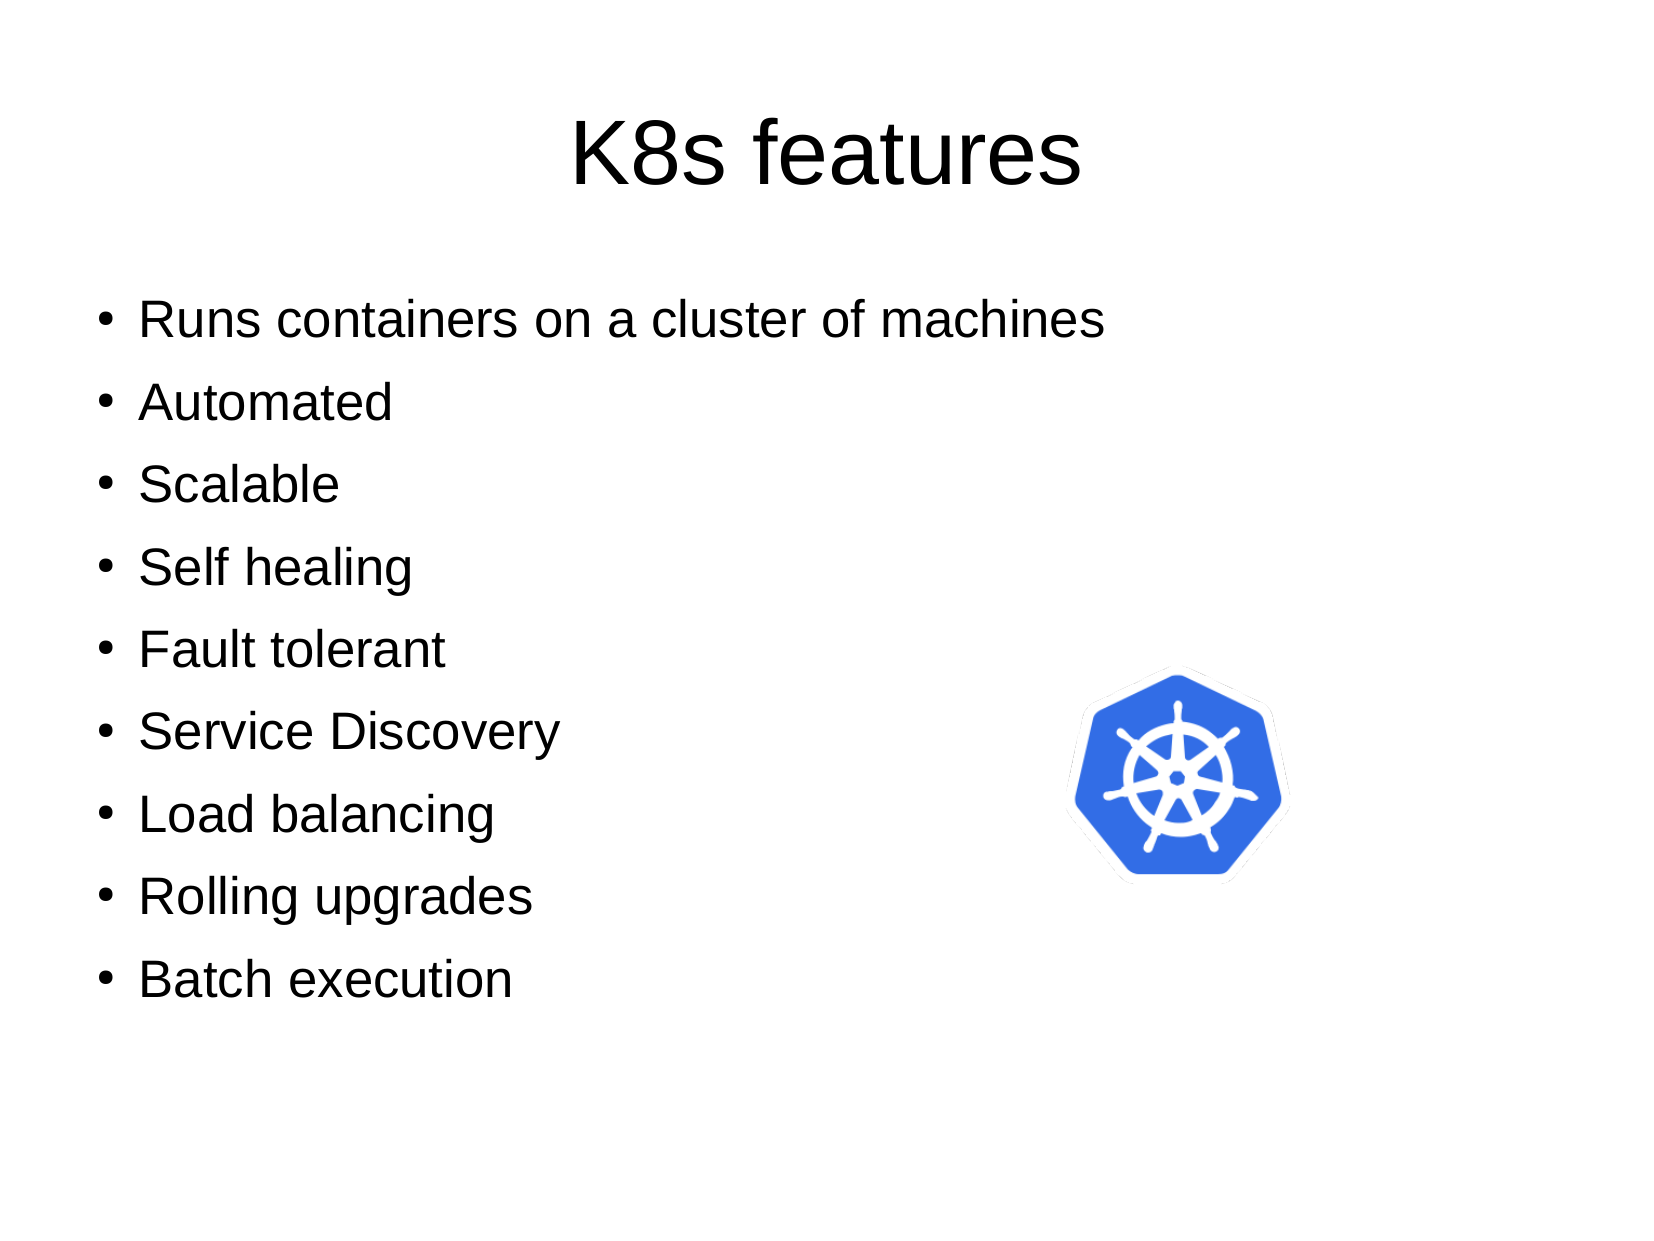

# K8s features
Runs containers on a cluster of machines
Automated
Scalable
Self healing
Fault tolerant
Service Discovery
Load balancing
Rolling upgrades
Batch execution